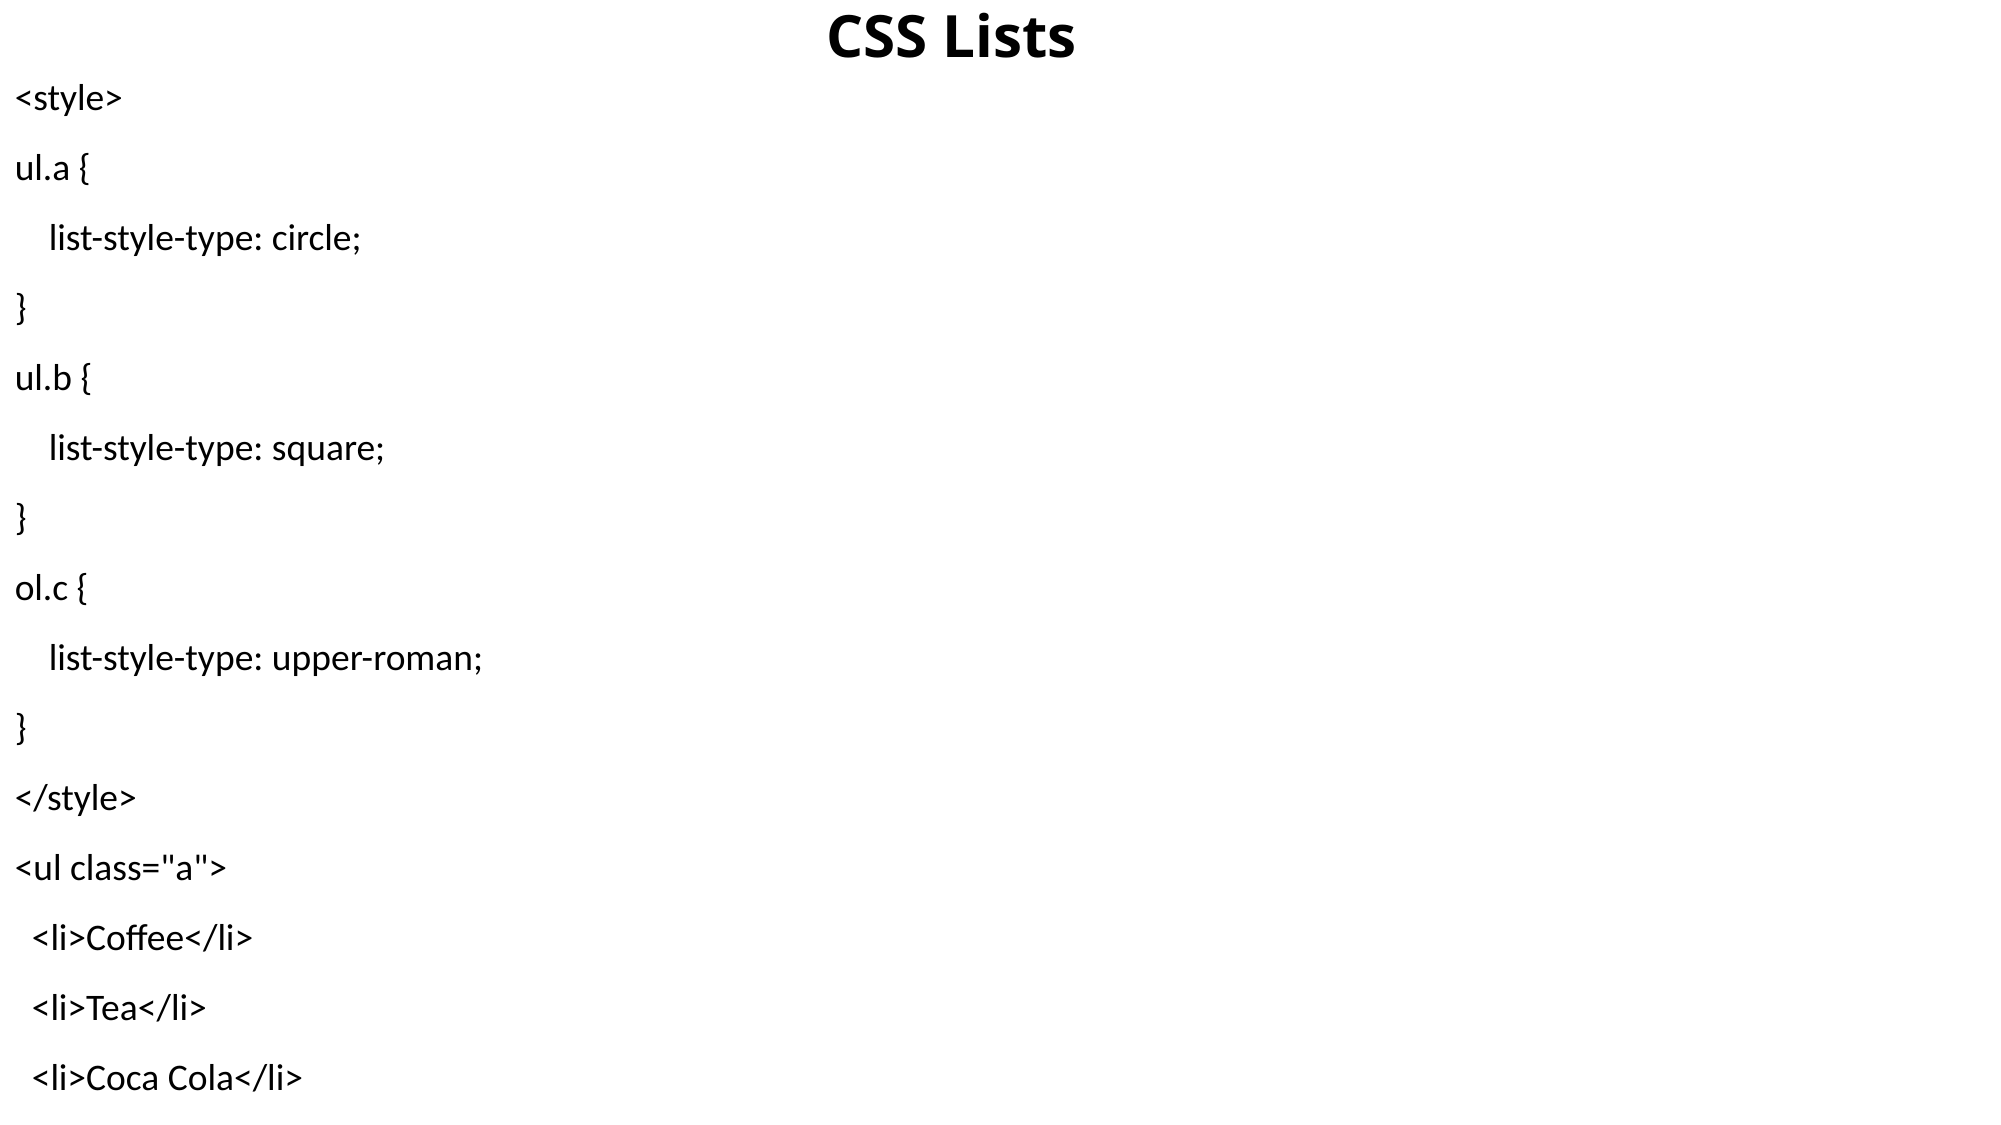

# CSS Lists
<style>
ul.a {
 list-style-type: circle;
}
ul.b {
 list-style-type: square;
}
ol.c {
 list-style-type: upper-roman;
}
</style>
<ul class="a">
 <li>Coffee</li>
 <li>Tea</li>
 <li>Coca Cola</li>
</ul>